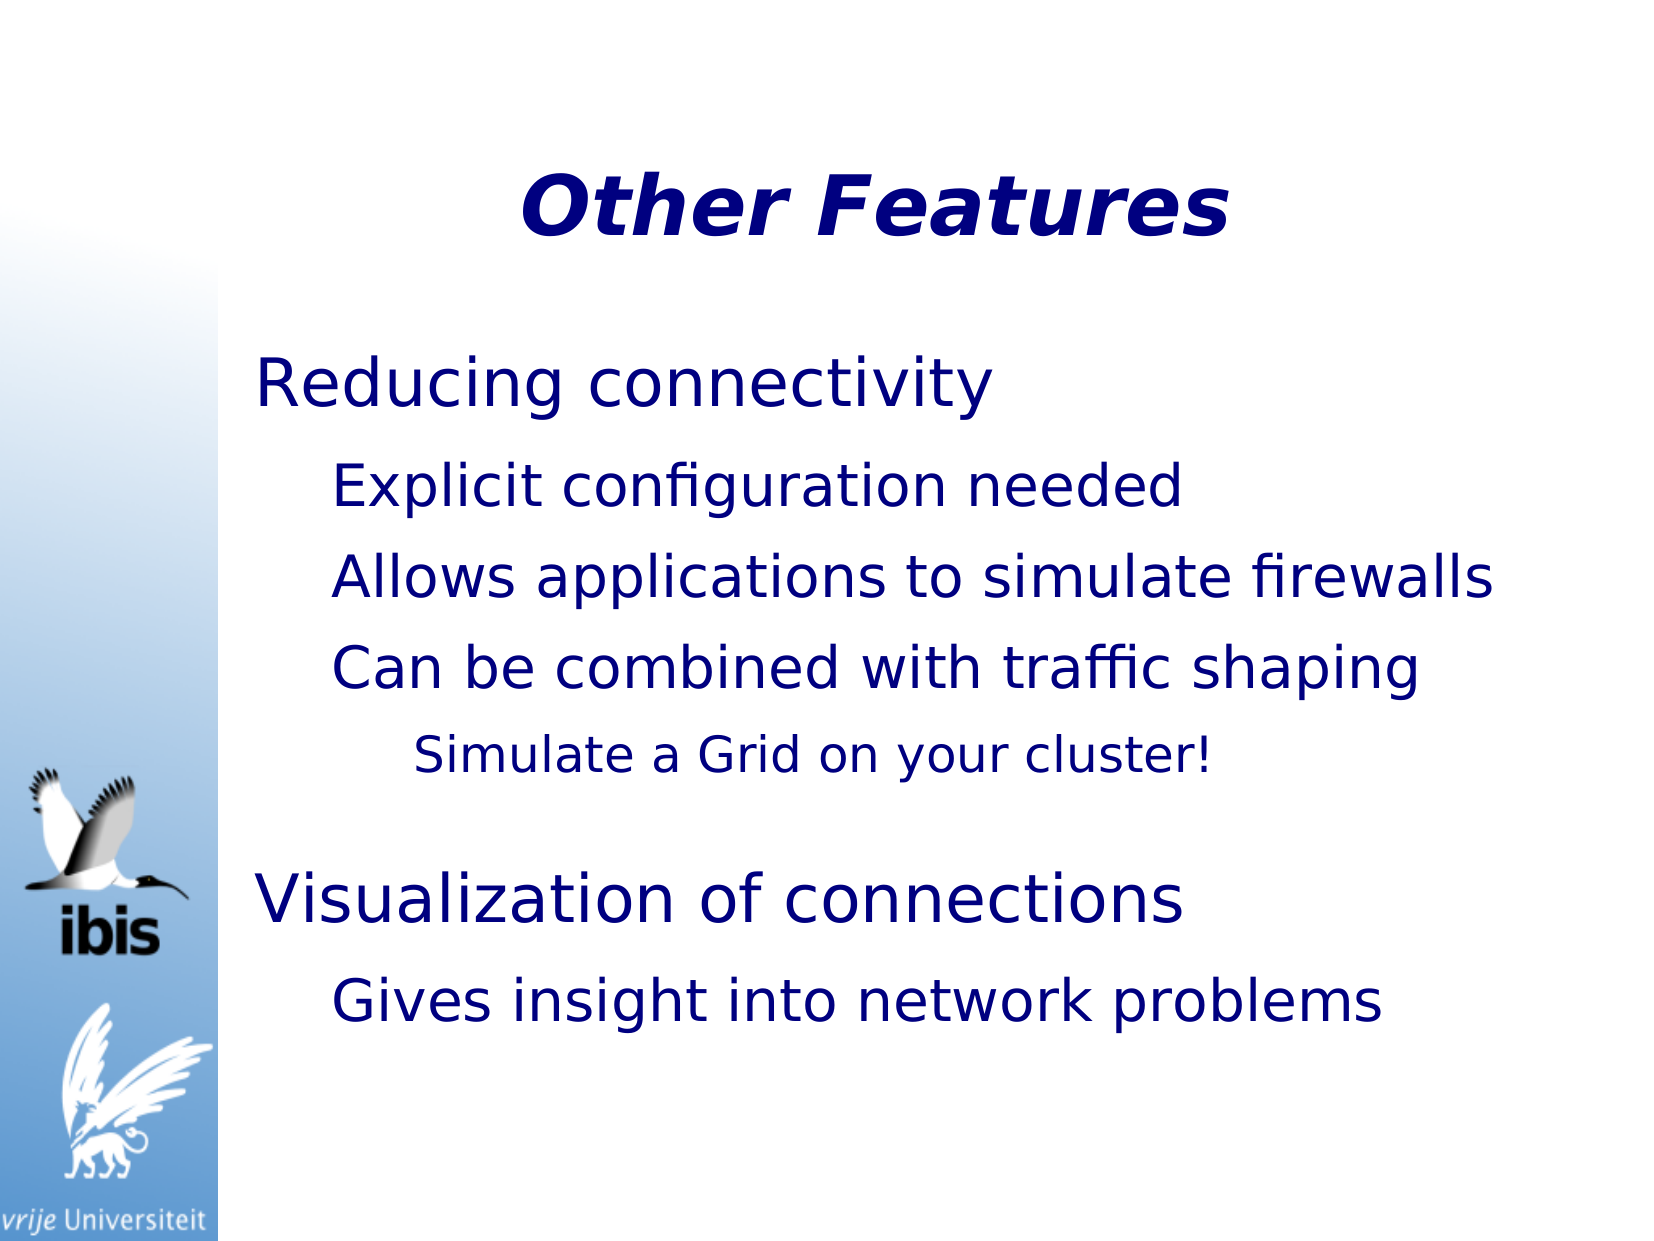

# Other Features
Reducing connectivity
Explicit configuration needed
Allows applications to simulate firewalls
Can be combined with traffic shaping
Simulate a Grid on your cluster!
Visualization of connections
Gives insight into network problems